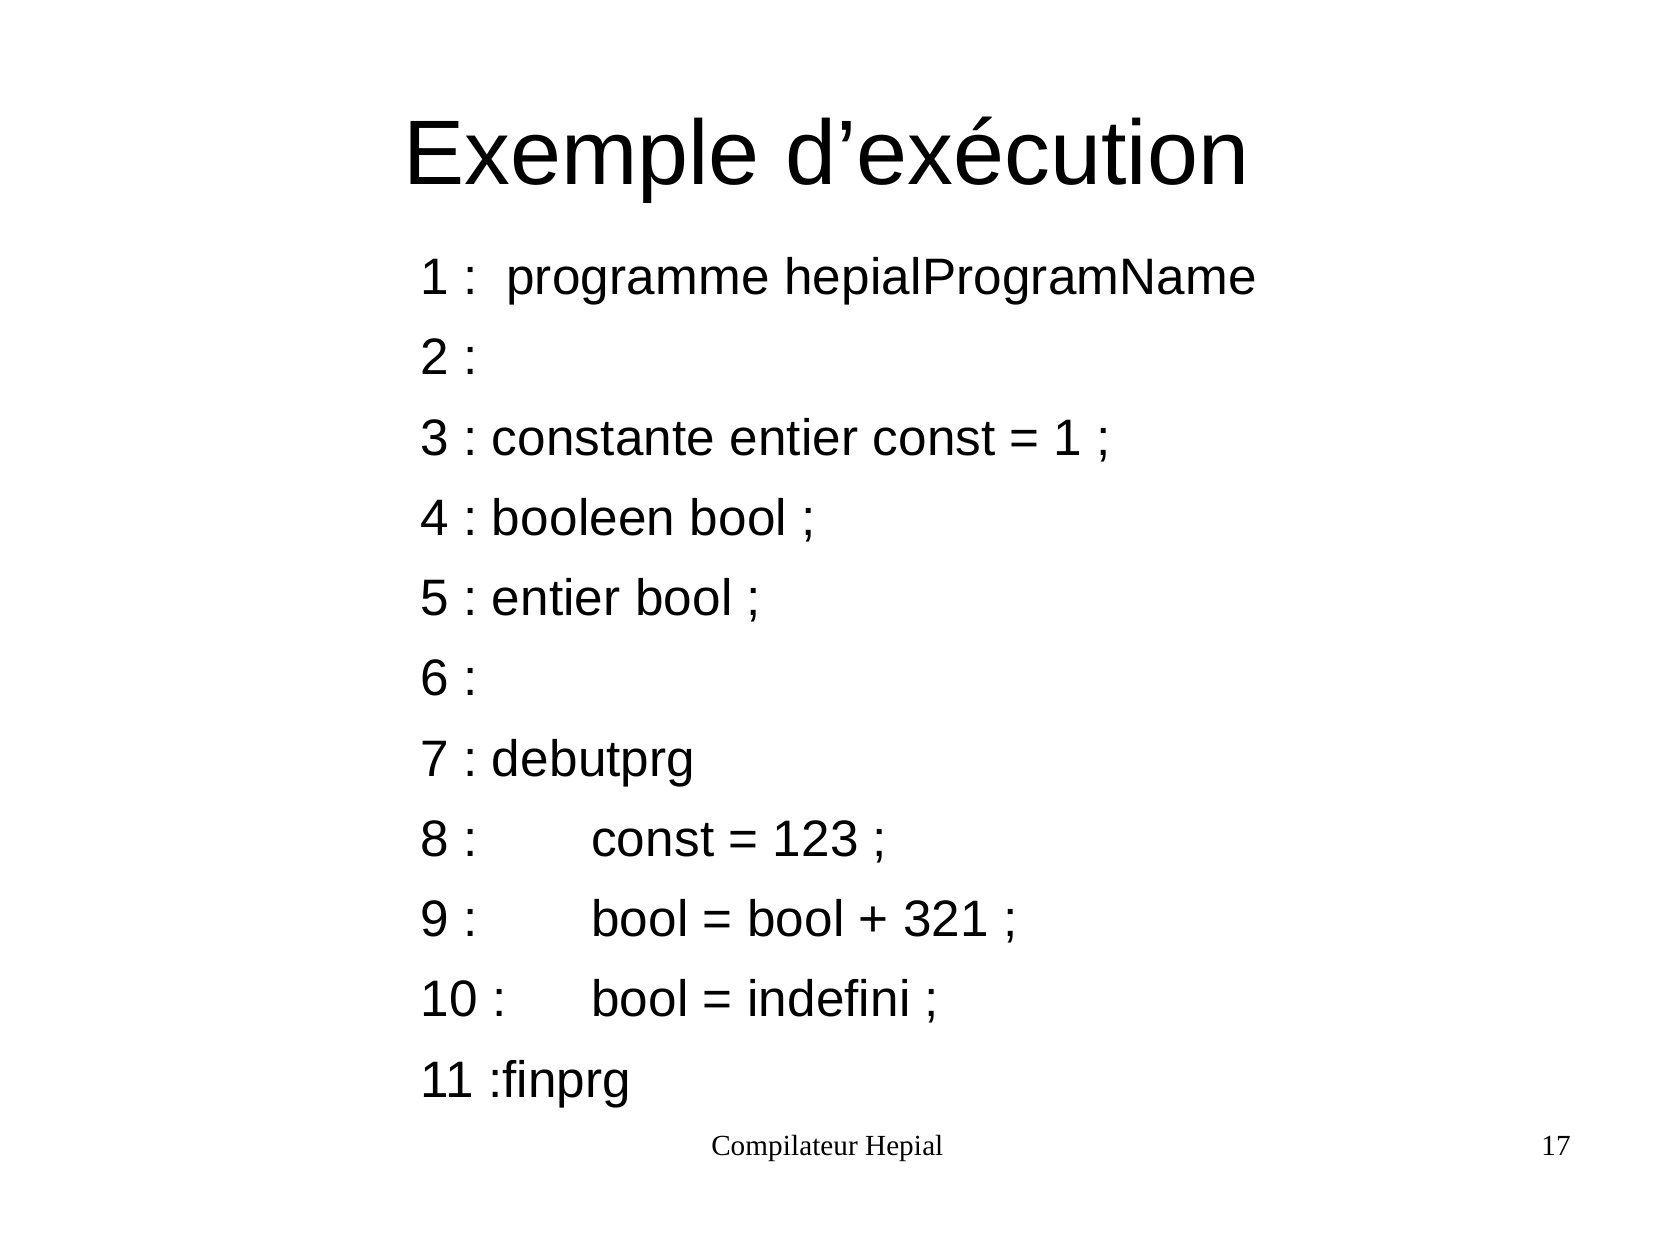

# Exemple d’exécution
1 : programme hepialProgramName
2 :
3 : constante entier const = 1 ;
4 : booleen bool ;
5 : entier bool ;
6 :
7 : debutprg
8 :		const = 123 ;
9 : 		bool = bool + 321 ;
10 : 		bool = indefini ;
11 :finprg
Compilateur Hepial
17